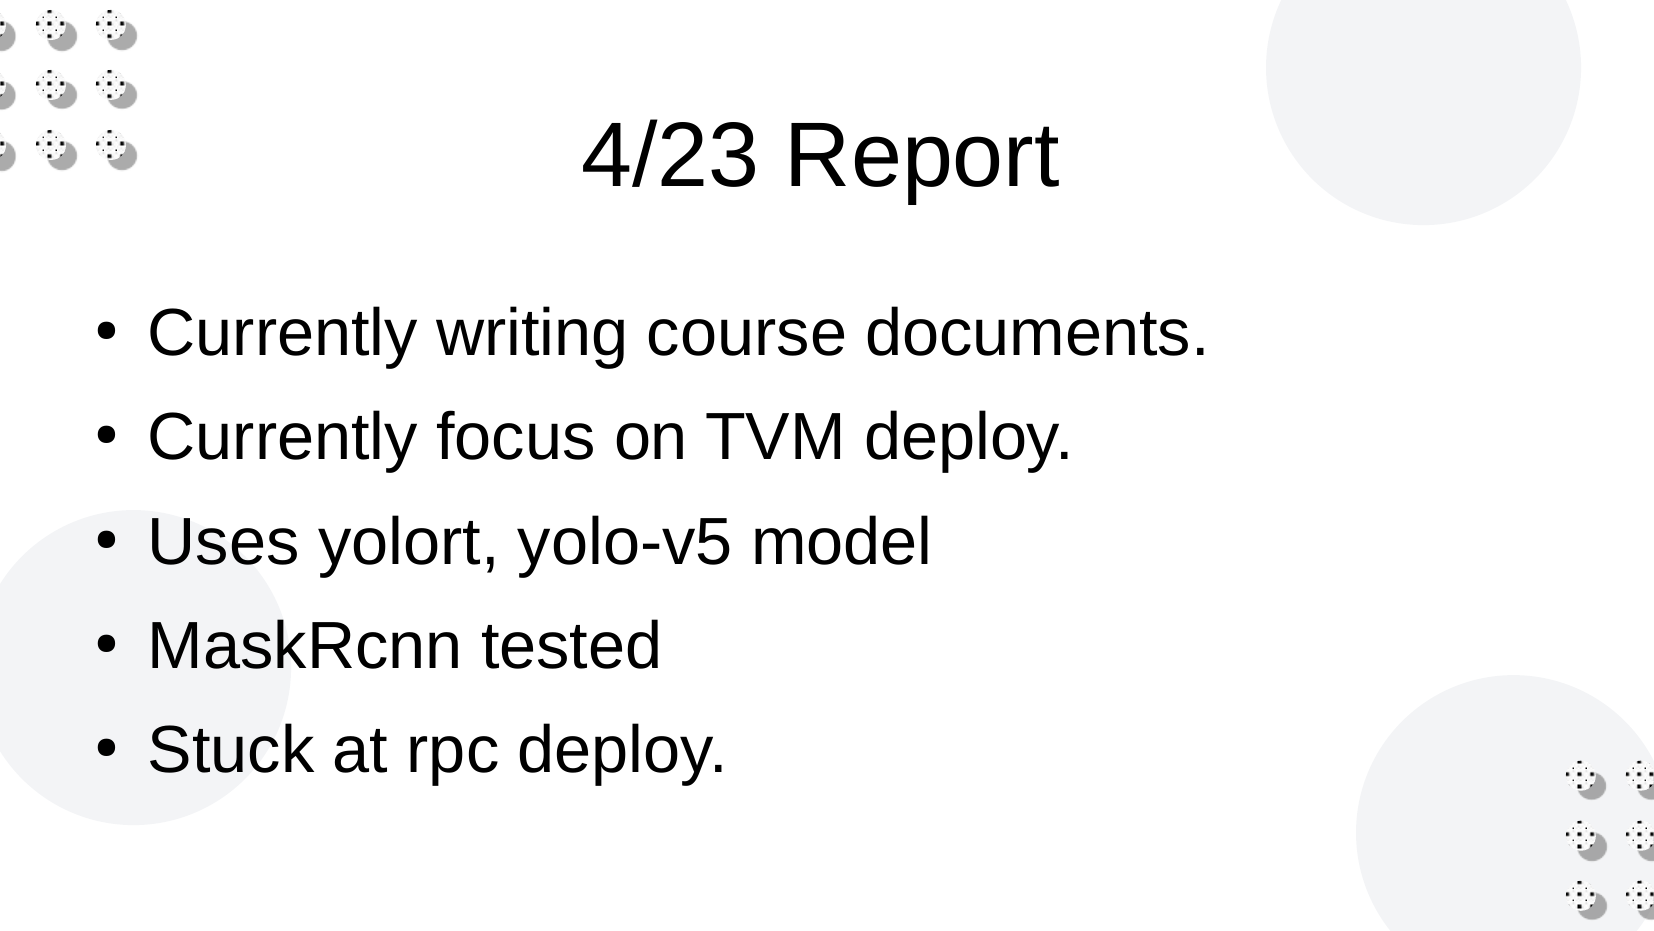

# 4/23 Report
Currently writing course documents.
Currently focus on TVM deploy.
Uses yolort, yolo-v5 model
MaskRcnn tested
Stuck at rpc deploy.